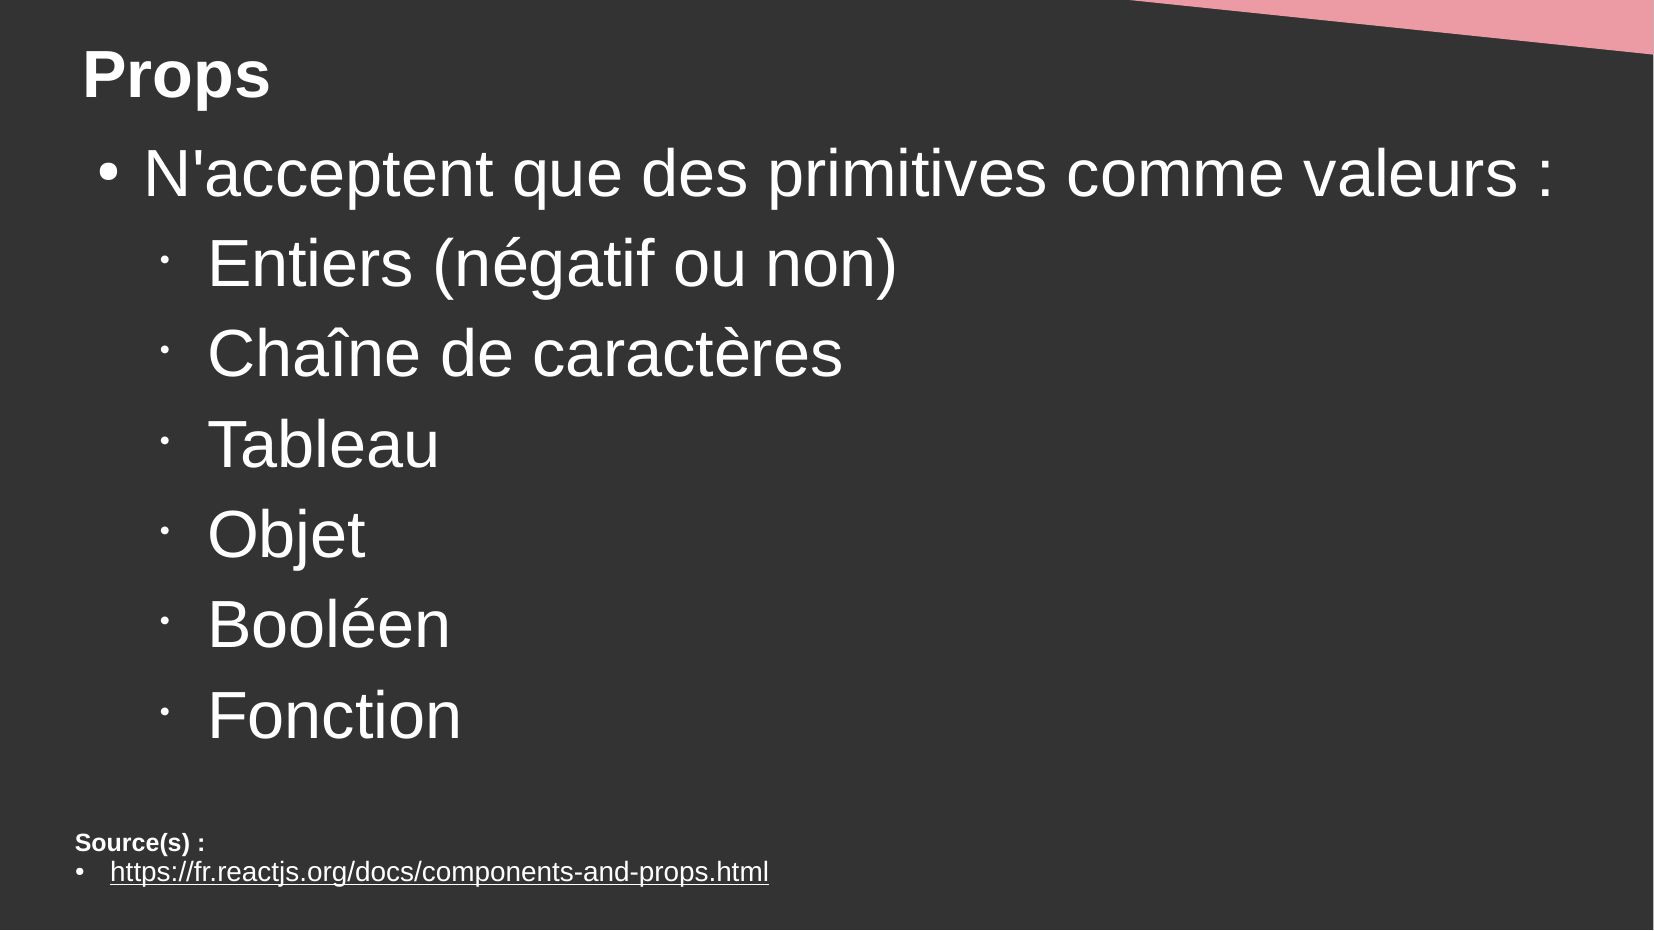

# Props
N'acceptent que des primitives comme valeurs :
Entiers (négatif ou non)
Chaîne de caractères
Tableau
Objet
Booléen
Fonction
Source(s) :
https://fr.reactjs.org/docs/components-and-props.html